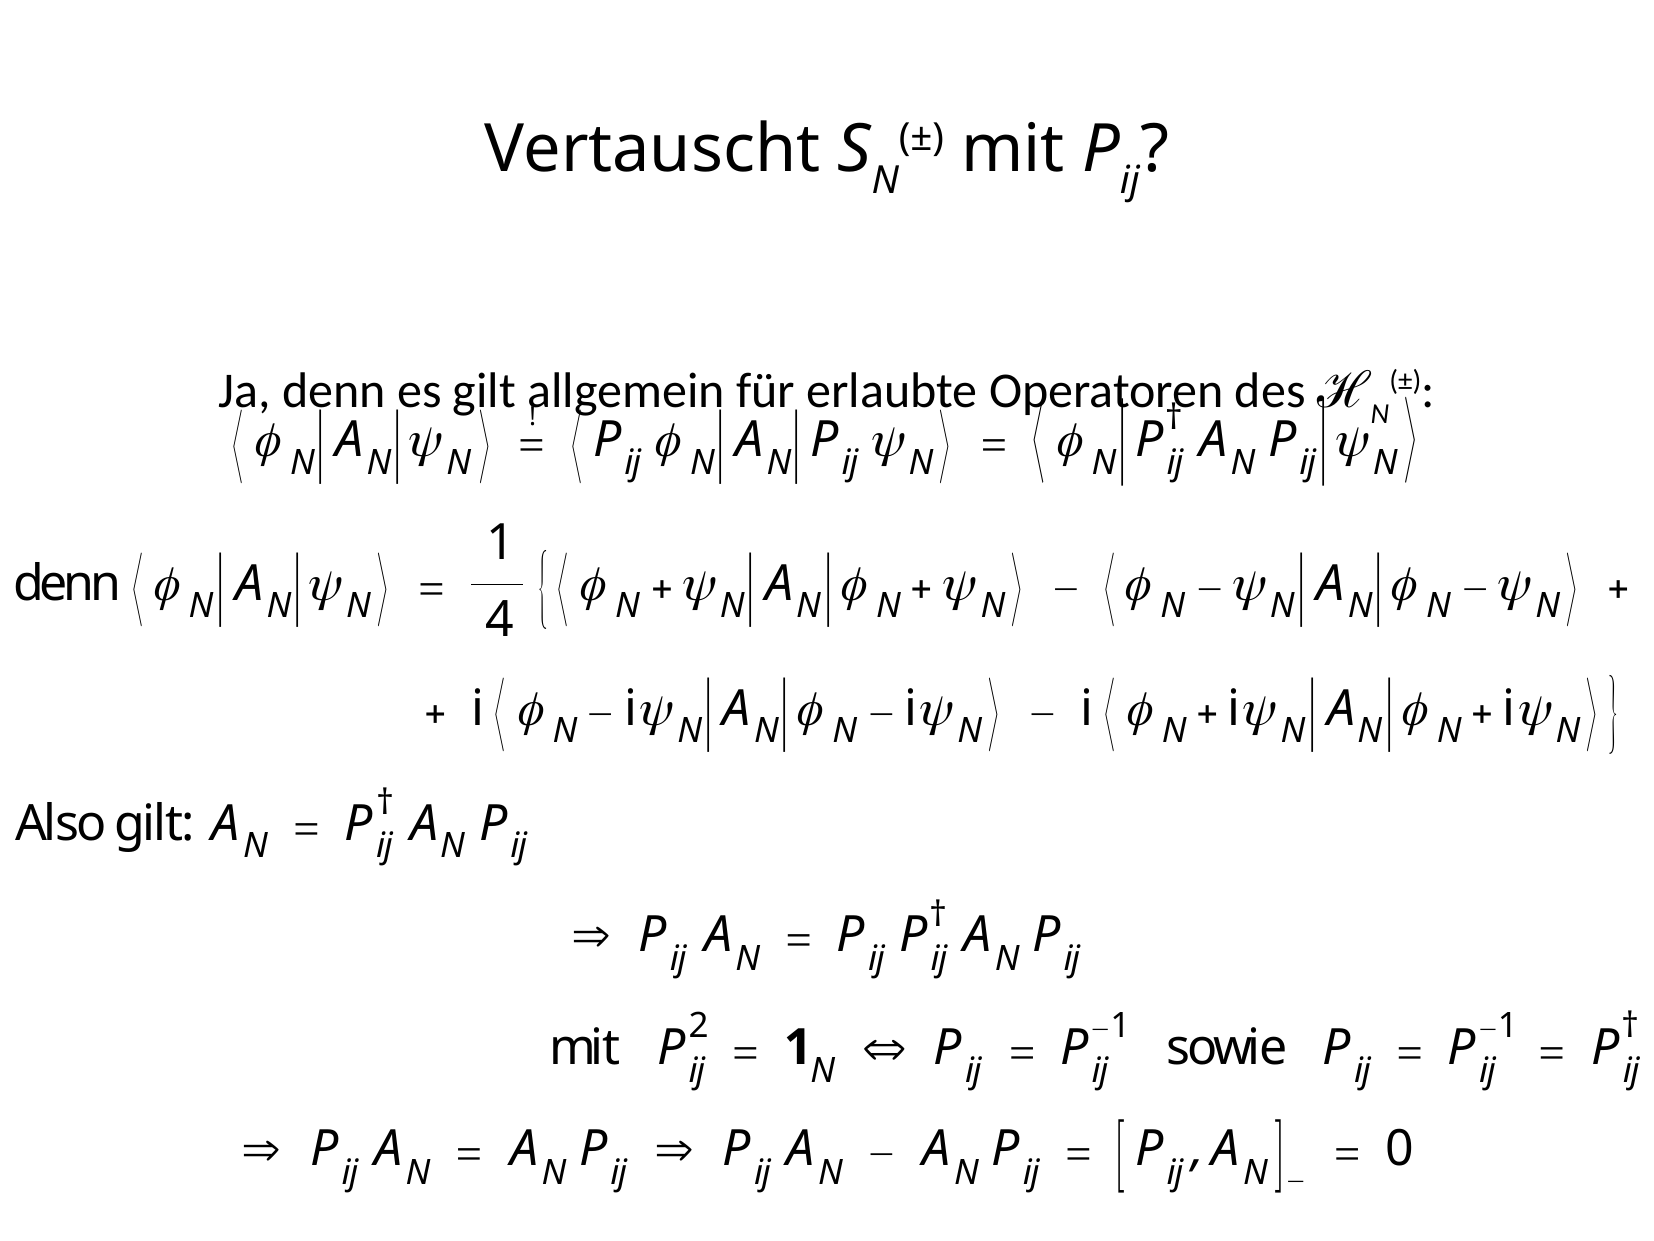

# Vertauscht SN(±) mit Pij?
Ja, denn es gilt allgemein für erlaubte Operatoren des ℋN(±):